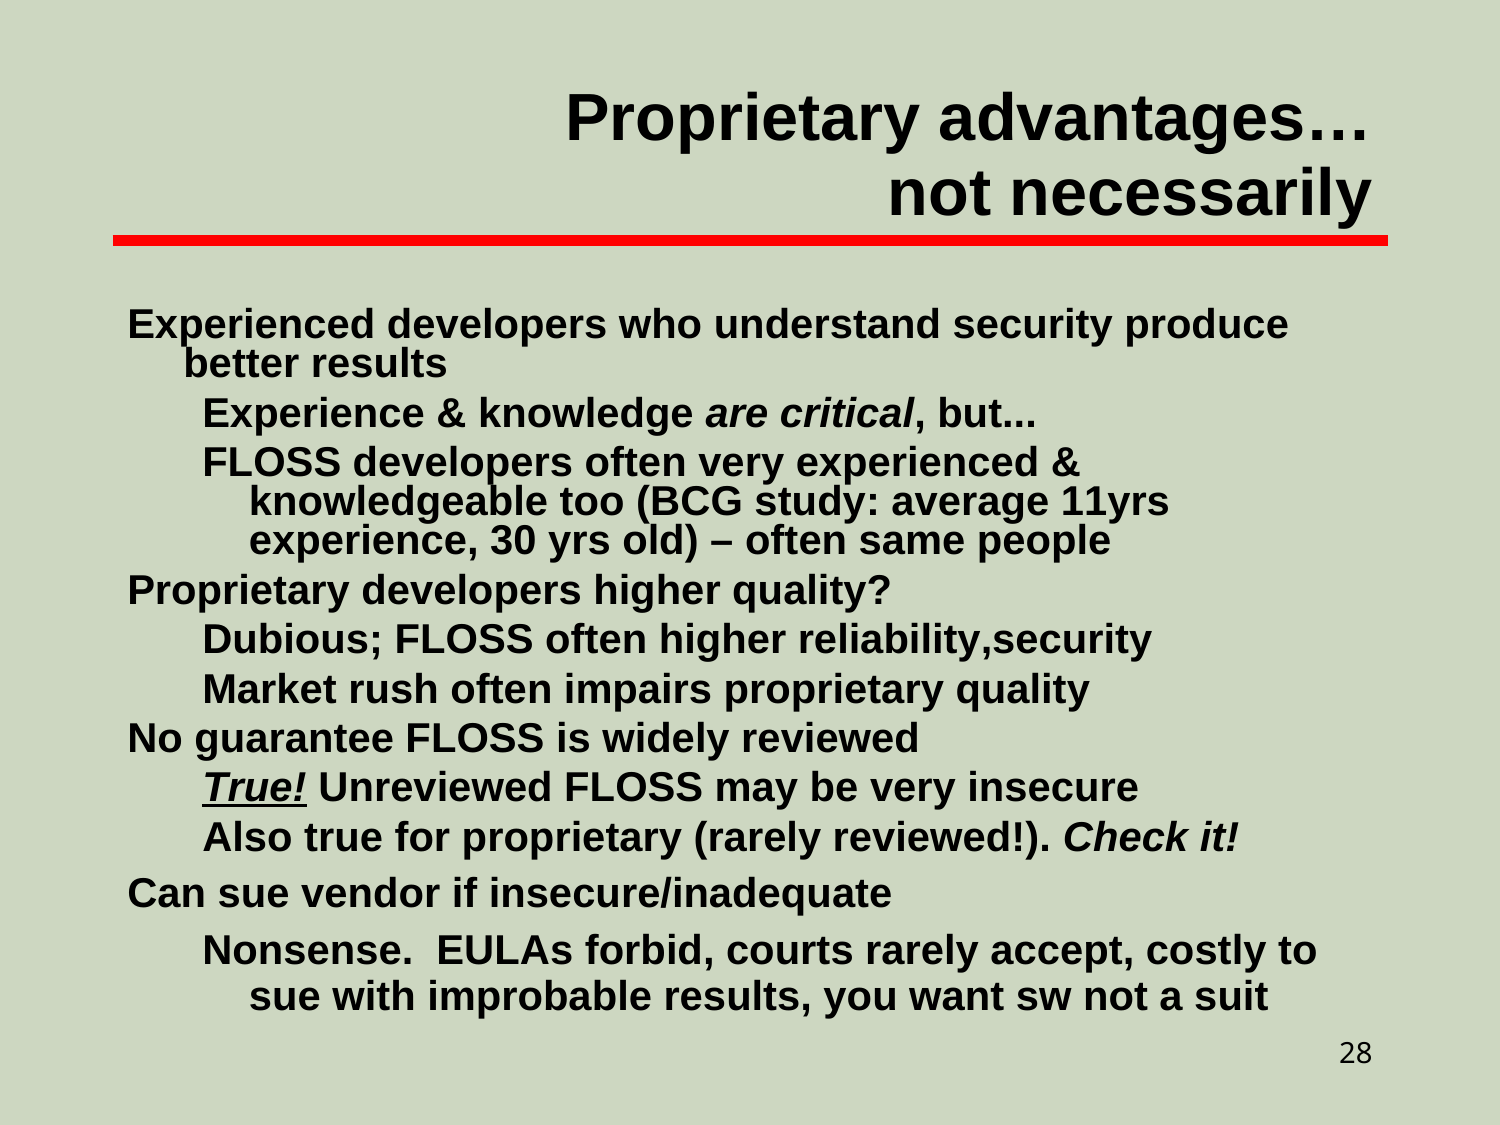

# Proprietary advantages… not necessarily
Experienced developers who understand security produce better results
Experience & knowledge are critical, but...
FLOSS developers often very experienced & knowledgeable too (BCG study: average 11yrs experience, 30 yrs old) – often same people
Proprietary developers higher quality?
Dubious; FLOSS often higher reliability,security
Market rush often impairs proprietary quality
No guarantee FLOSS is widely reviewed
True! Unreviewed FLOSS may be very insecure
Also true for proprietary (rarely reviewed!). Check it!
Can sue vendor if insecure/inadequate
Nonsense. EULAs forbid, courts rarely accept, costly to sue with improbable results, you want sw not a suit